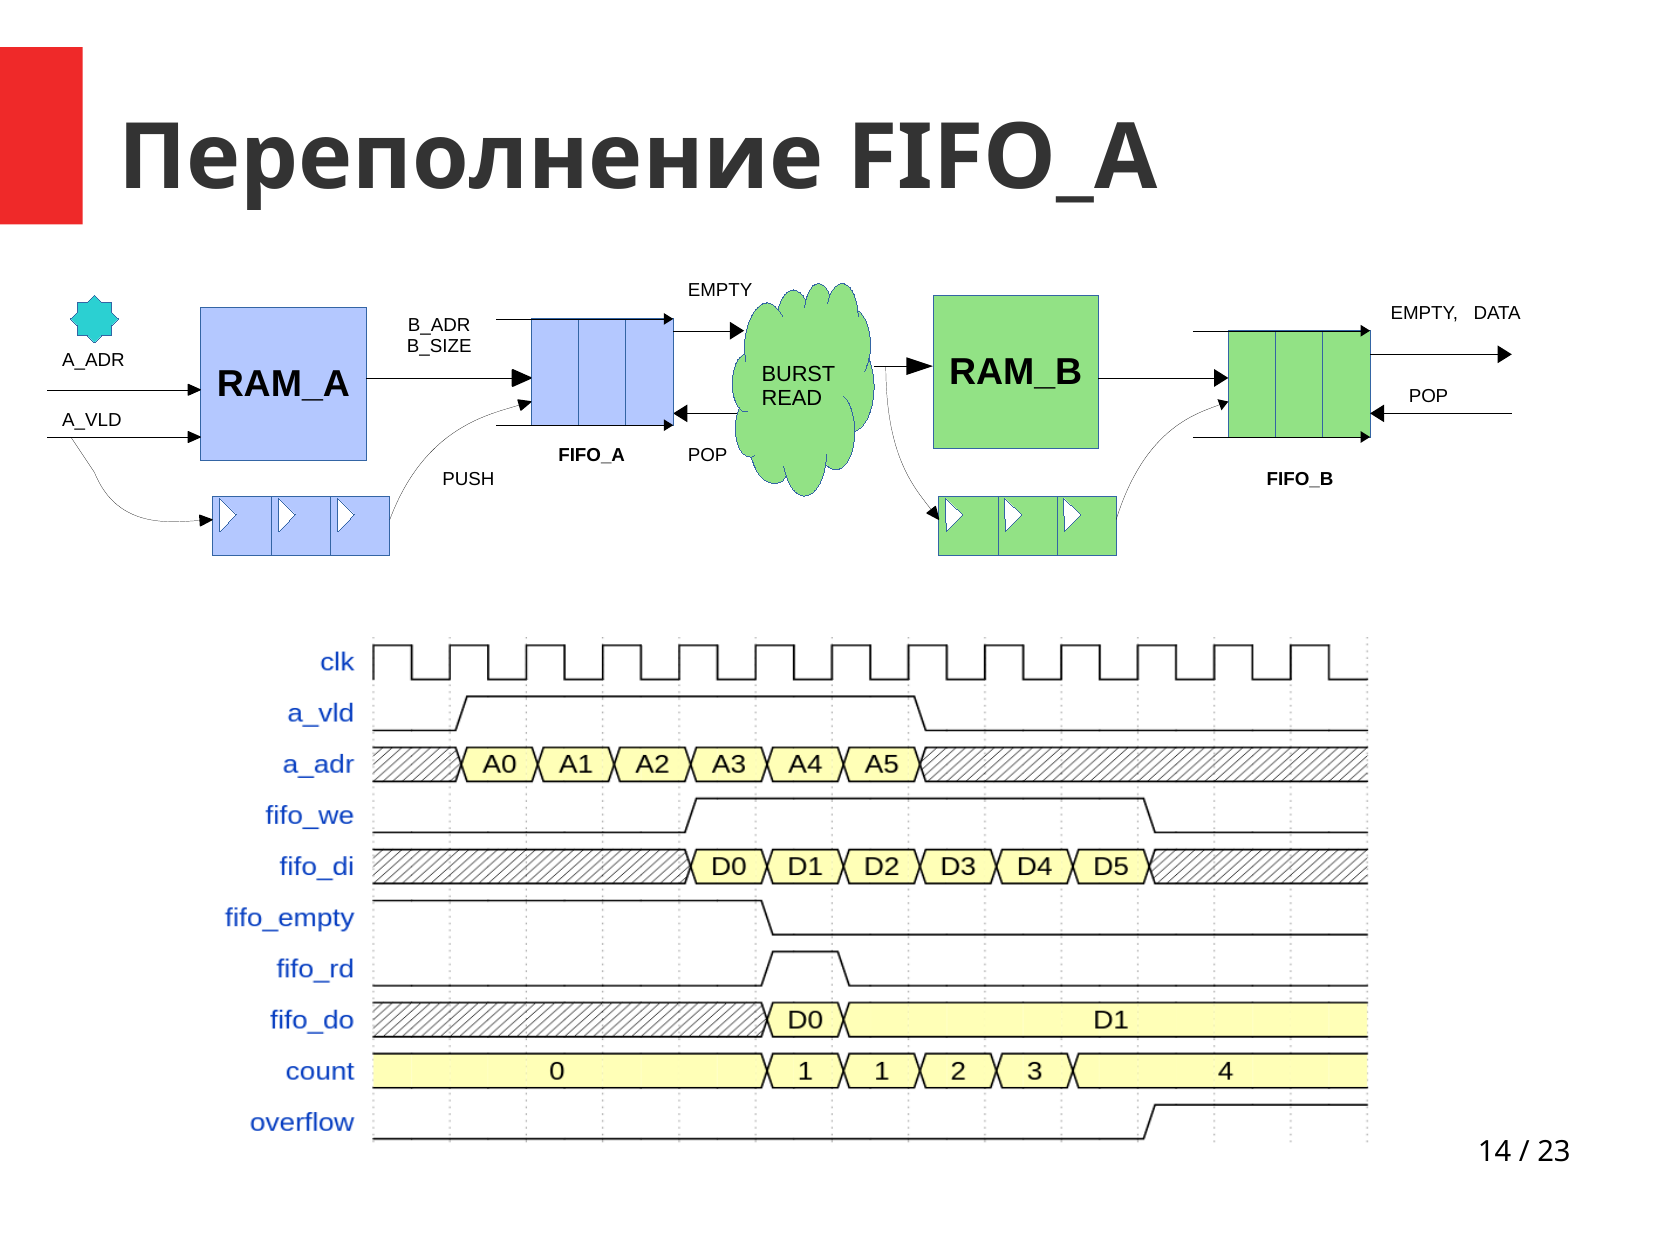

# Переполнение FIFO_A
EMPTY
BURST
READ
RAM_B
EMPTY, DATA
RAM_A
B_ADR
B_SIZE
A_ADR
POP
A_VLD
POP
FIFO_A
PUSH
FIFO_B
14